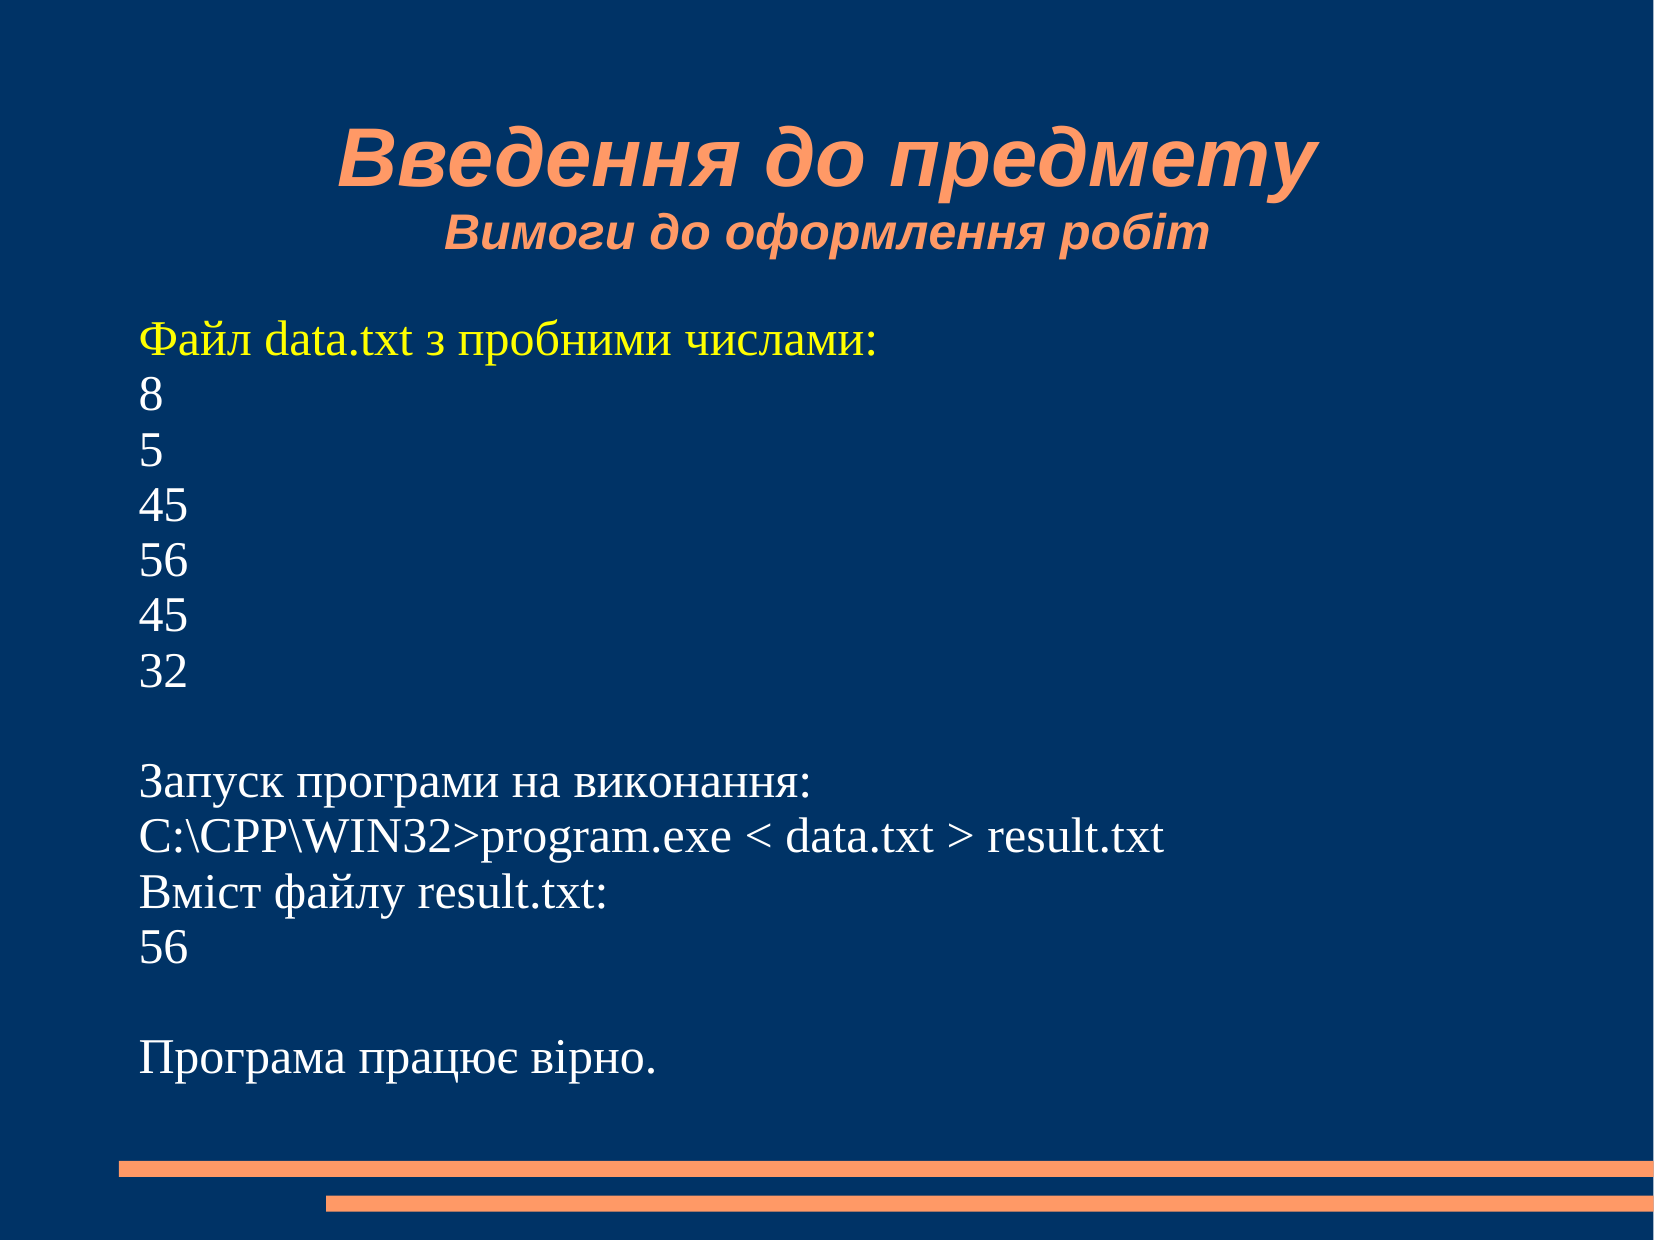

Введення до предмету
Вимоги до оформлення робіт
# Файл data.txt з пробними числами:
8
5
45
56
45
32
Запуск програми на виконання:
C:\CPP\WIN32>program.exe < data.txt > result.txt
Вміст файлу result.txt:
56
Програма працює вірно.